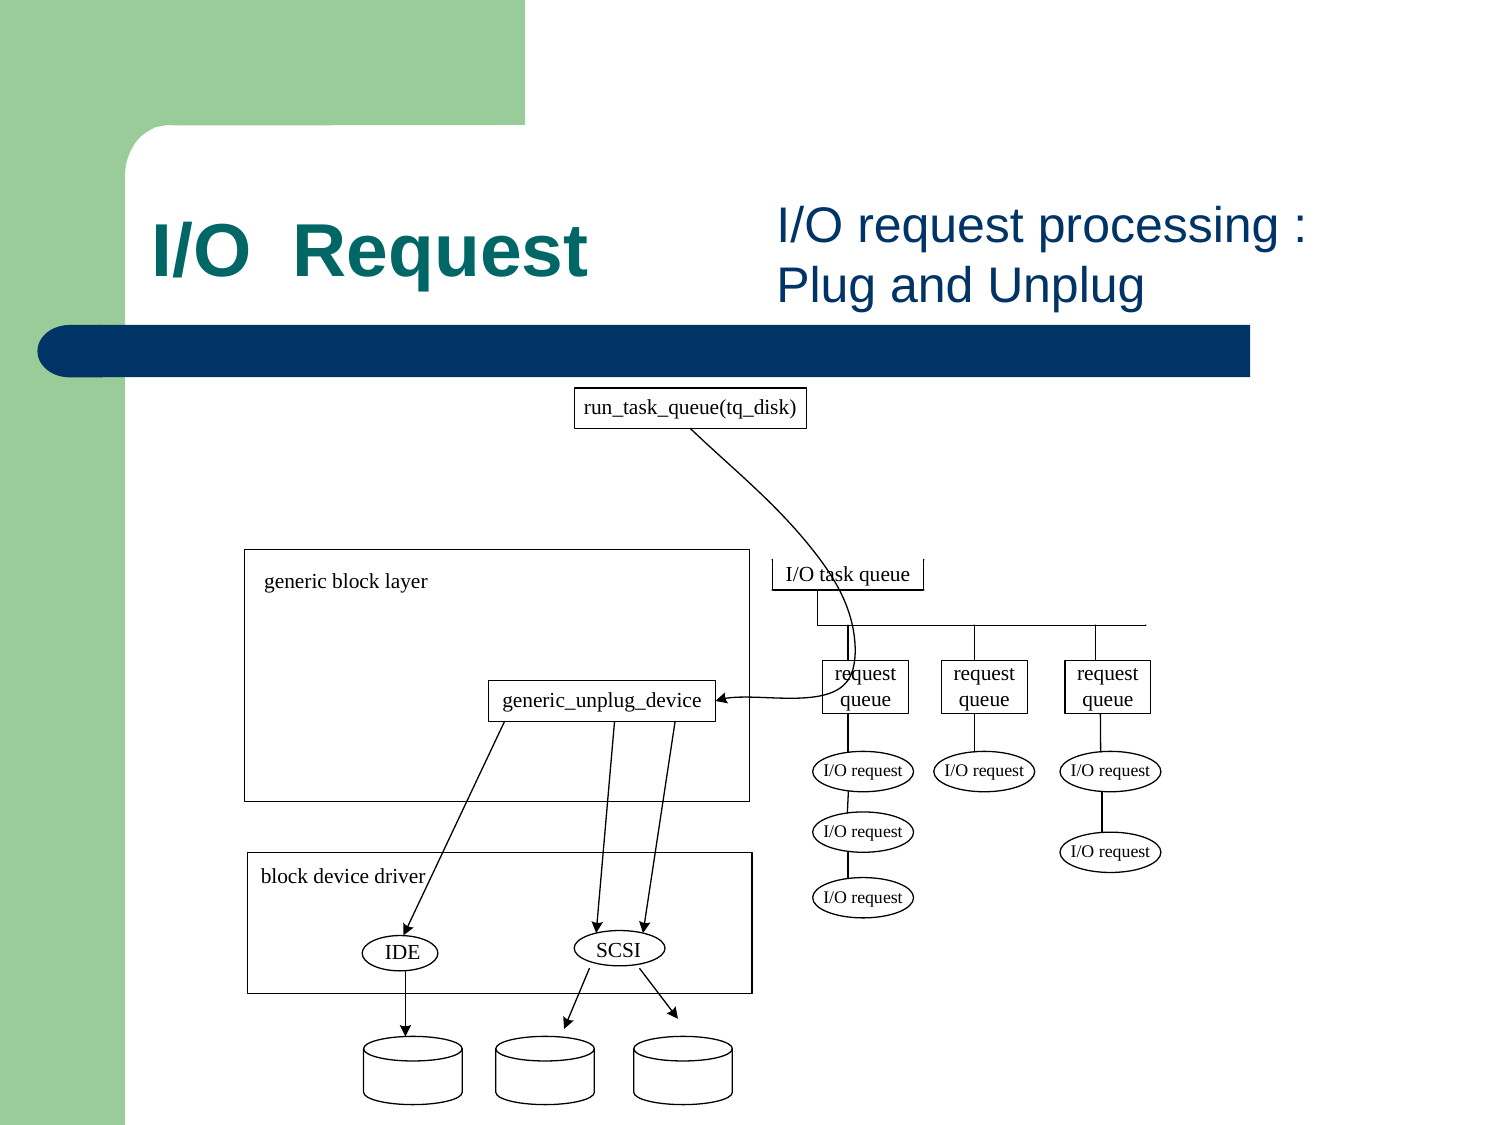

# I/O Request
I/O request processing :
Plug and Unplug